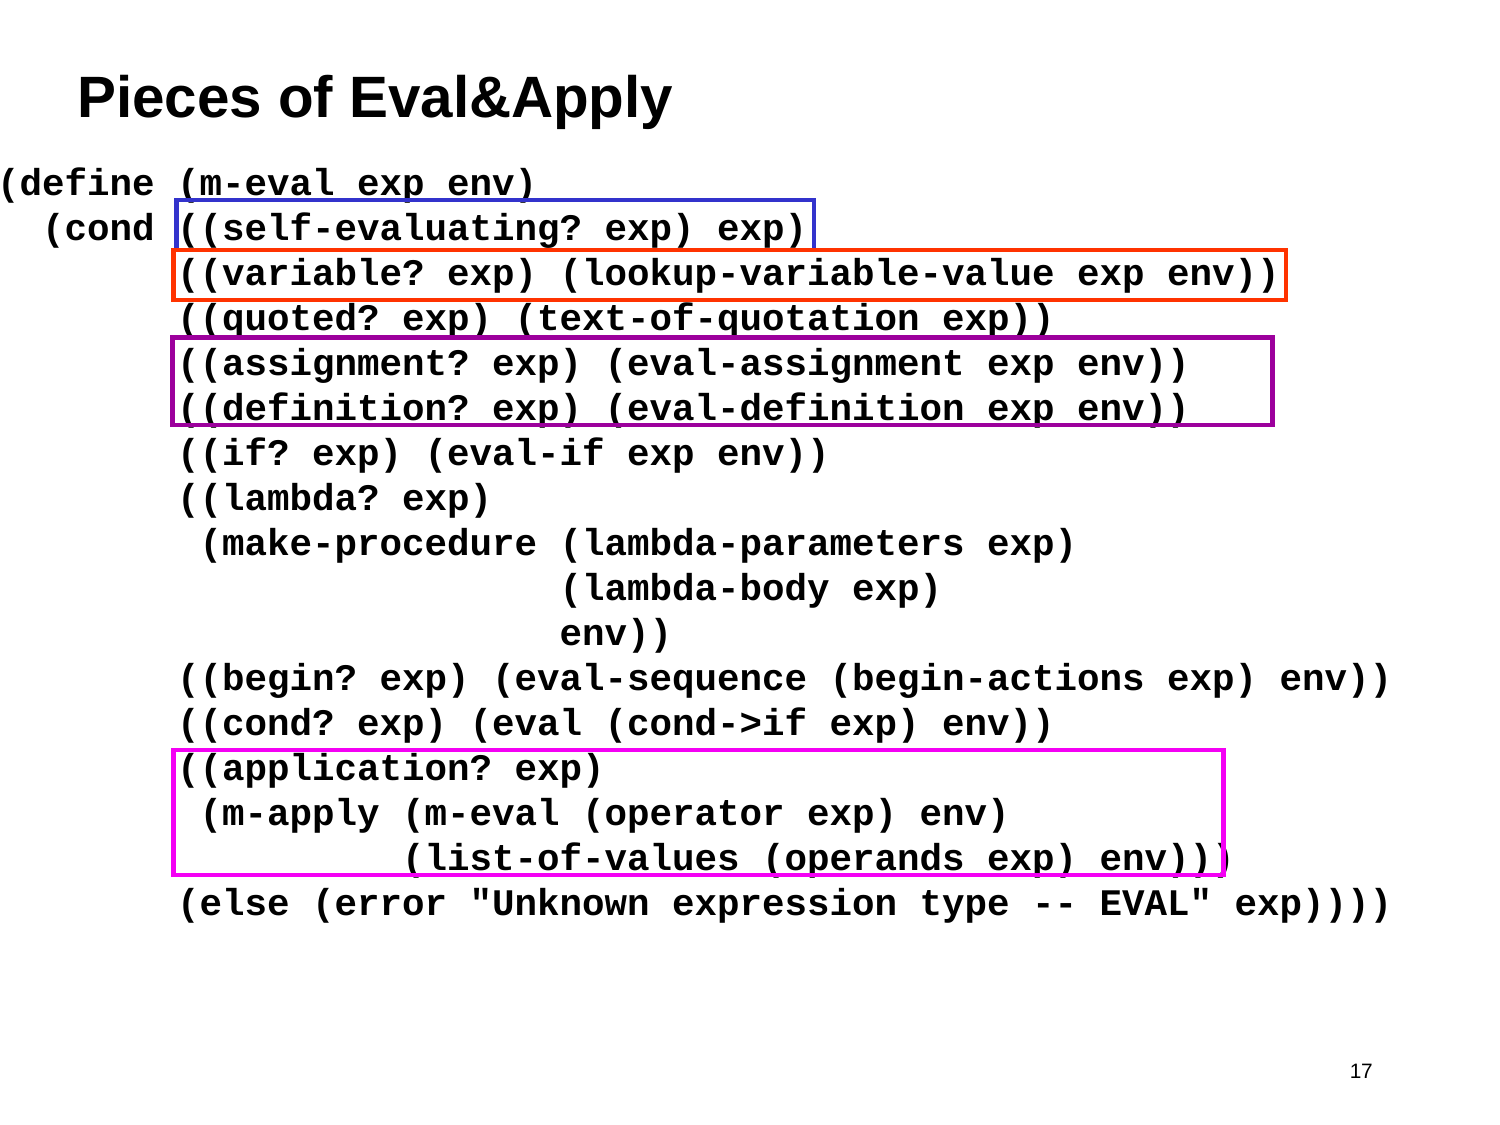

Pieces of Eval&Apply
(define (m-eval exp env)
 (cond ((self-evaluating? exp) exp)
 ((variable? exp) (lookup-variable-value exp env))
 ((quoted? exp) (text-of-quotation exp))
 ((assignment? exp) (eval-assignment exp env))
 ((definition? exp) (eval-definition exp env))
 ((if? exp) (eval-if exp env))
 ((lambda? exp)
 (make-procedure (lambda-parameters exp)
 (lambda-body exp)
 env))
 ((begin? exp) (eval-sequence (begin-actions exp) env))
 ((cond? exp) (eval (cond->if exp) env))
 ((application? exp)
 (m-apply (m-eval (operator exp) env)
 (list-of-values (operands exp) env)))
 (else (error "Unknown expression type -- EVAL" exp))))